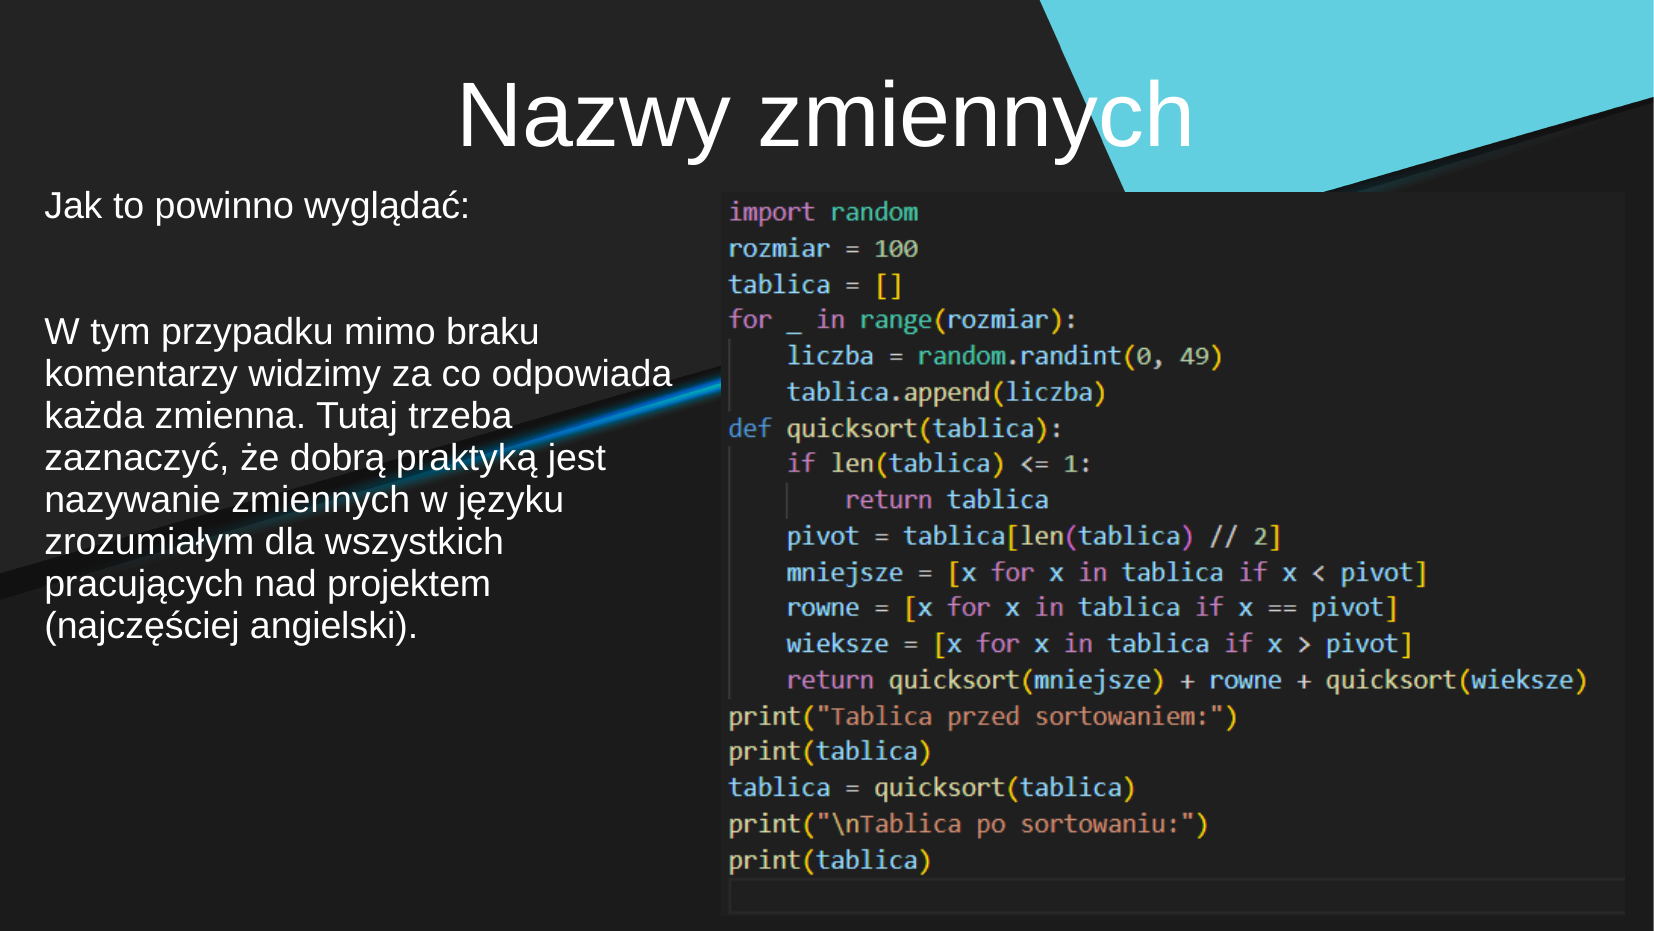

# Nazwy zmiennych
Jak to powinno wyglądać:
W tym przypadku mimo braku komentarzy widzimy za co odpowiada każda zmienna. Tutaj trzeba zaznaczyć, że dobrą praktyką jest nazywanie zmiennych w języku zrozumiałym dla wszystkich pracujących nad projektem (najczęściej angielski).